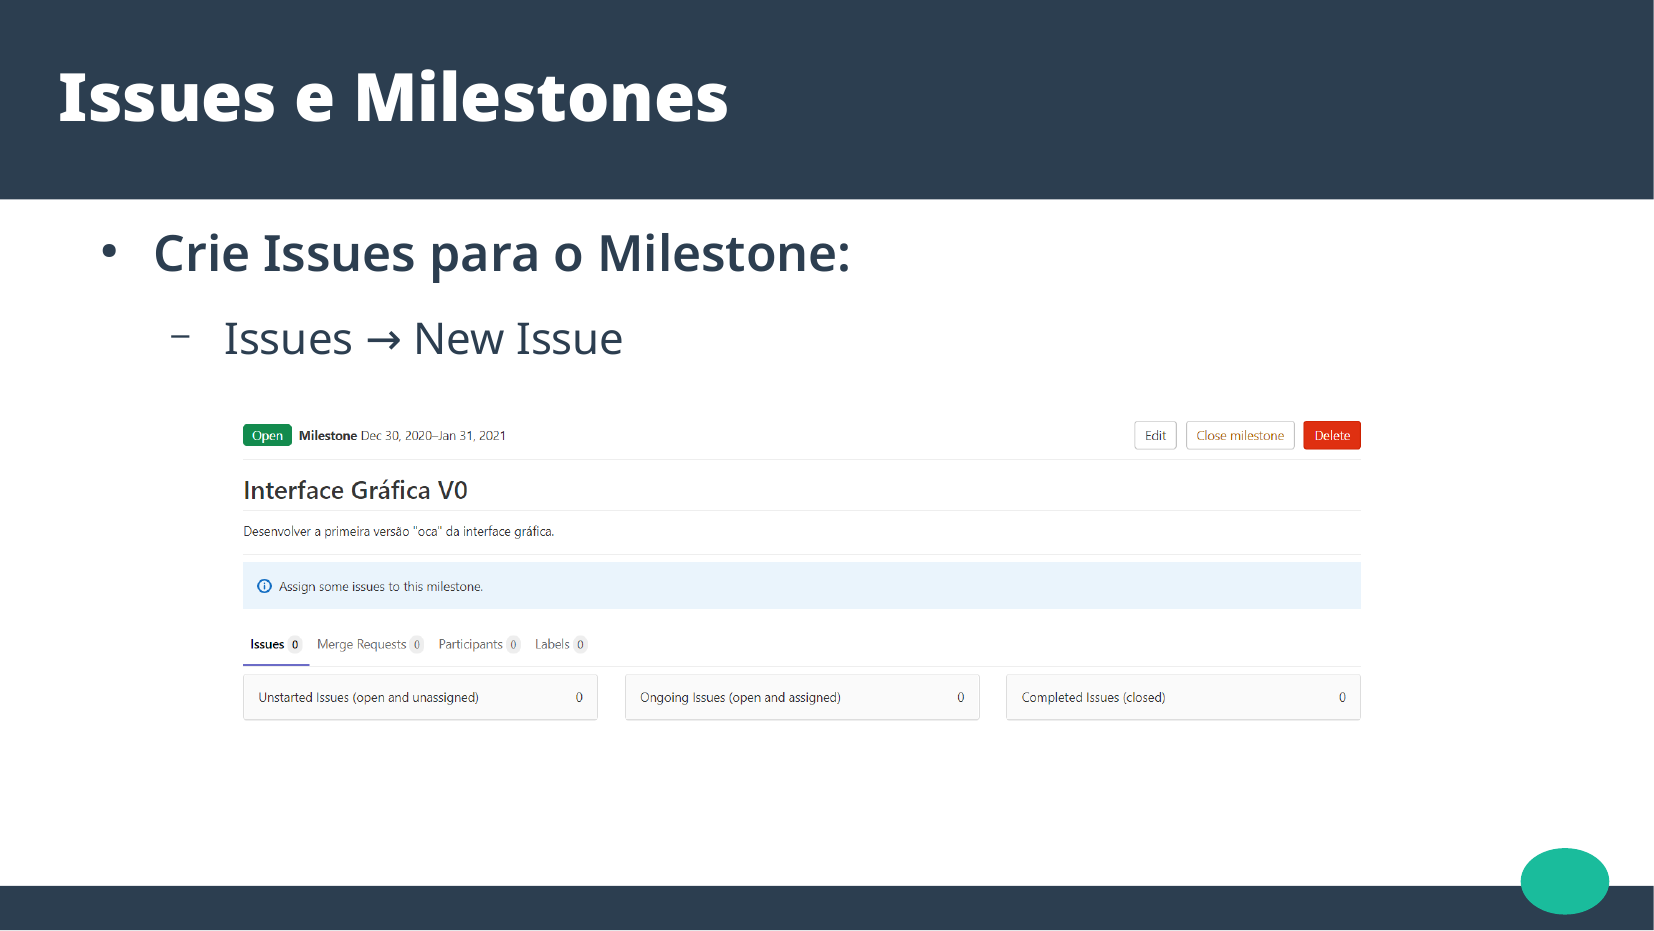

# Issues e Milestones
Crie Issues para o Milestone:
Issues → New Issue